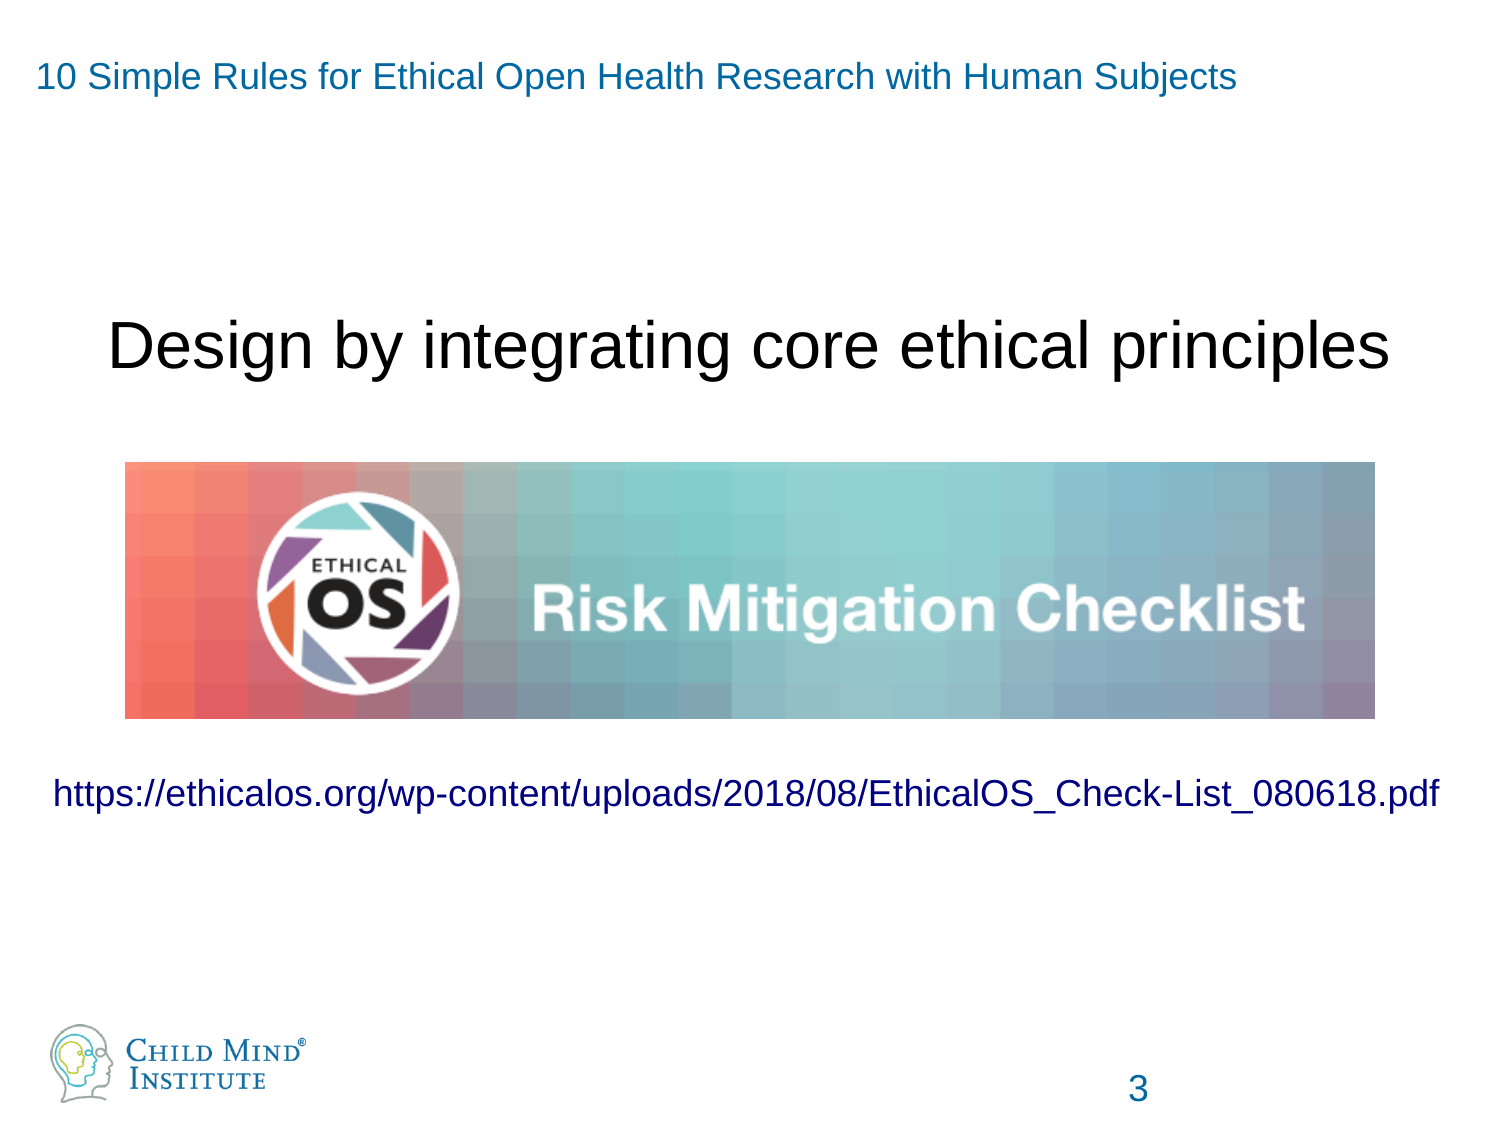

10 Simple Rules for Ethical Open Health Research with Human Subjects
#
Design by integrating core ethical principles
https://ethicalos.org/wp-content/uploads/2018/08/EthicalOS_Check-List_080618.pdf